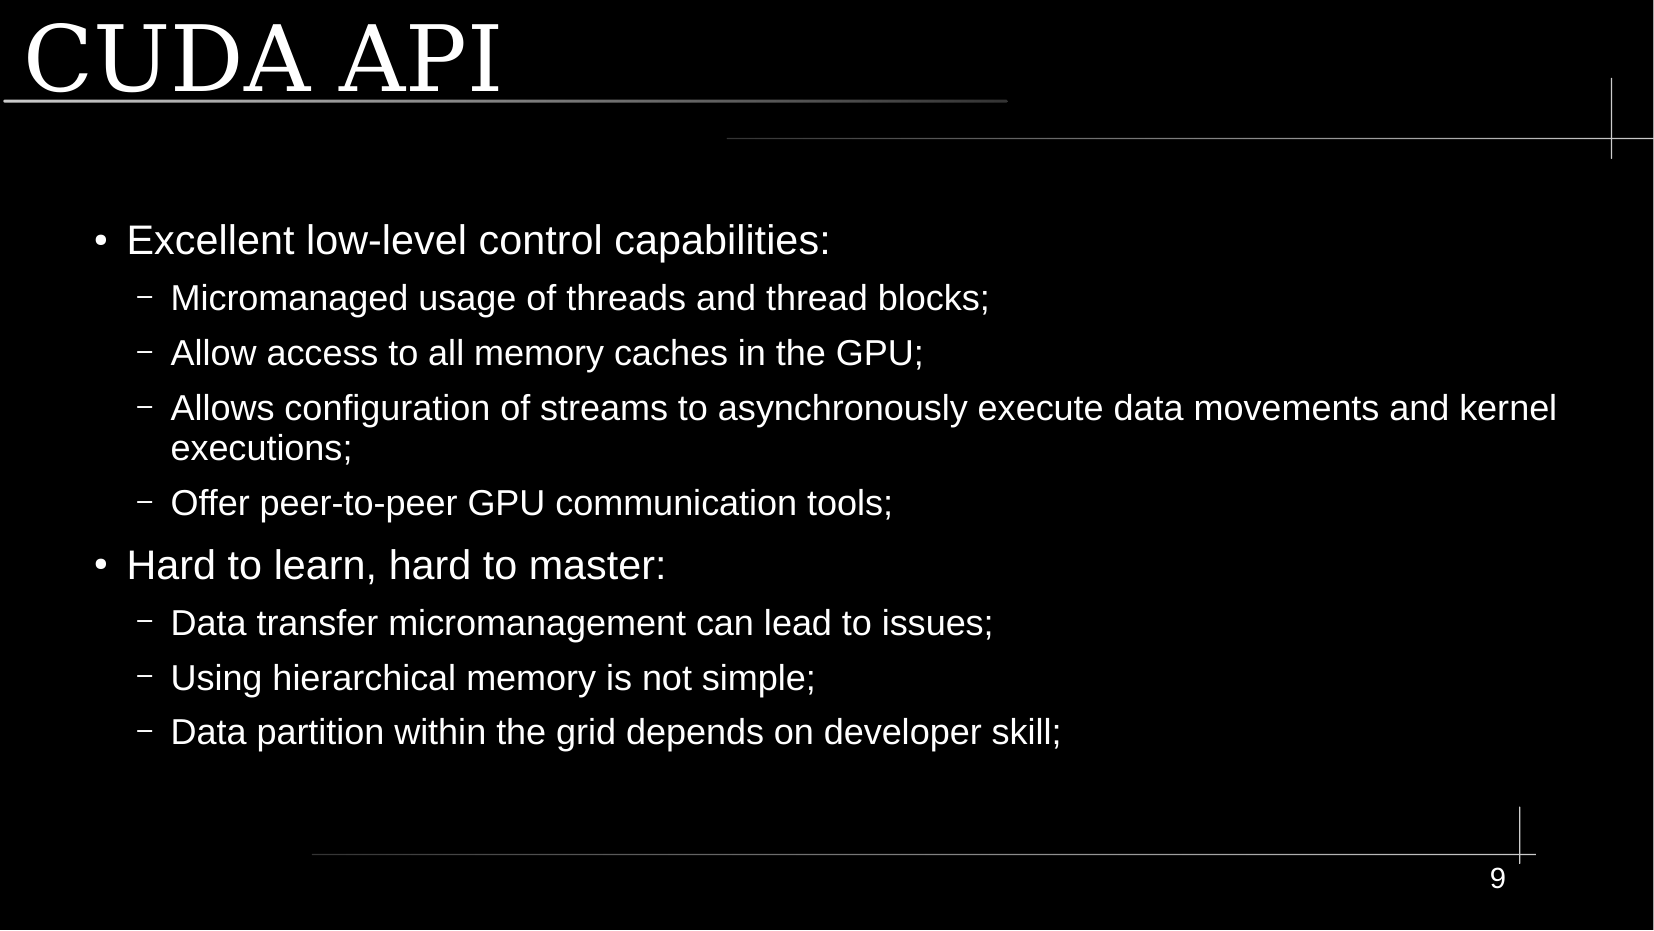

# CUDA API
Excellent low-level control capabilities:
Micromanaged usage of threads and thread blocks;
Allow access to all memory caches in the GPU;
Allows configuration of streams to asynchronously execute data movements and kernel executions;
Offer peer-to-peer GPU communication tools;
Hard to learn, hard to master:
Data transfer micromanagement can lead to issues;
Using hierarchical memory is not simple;
Data partition within the grid depends on developer skill;
9